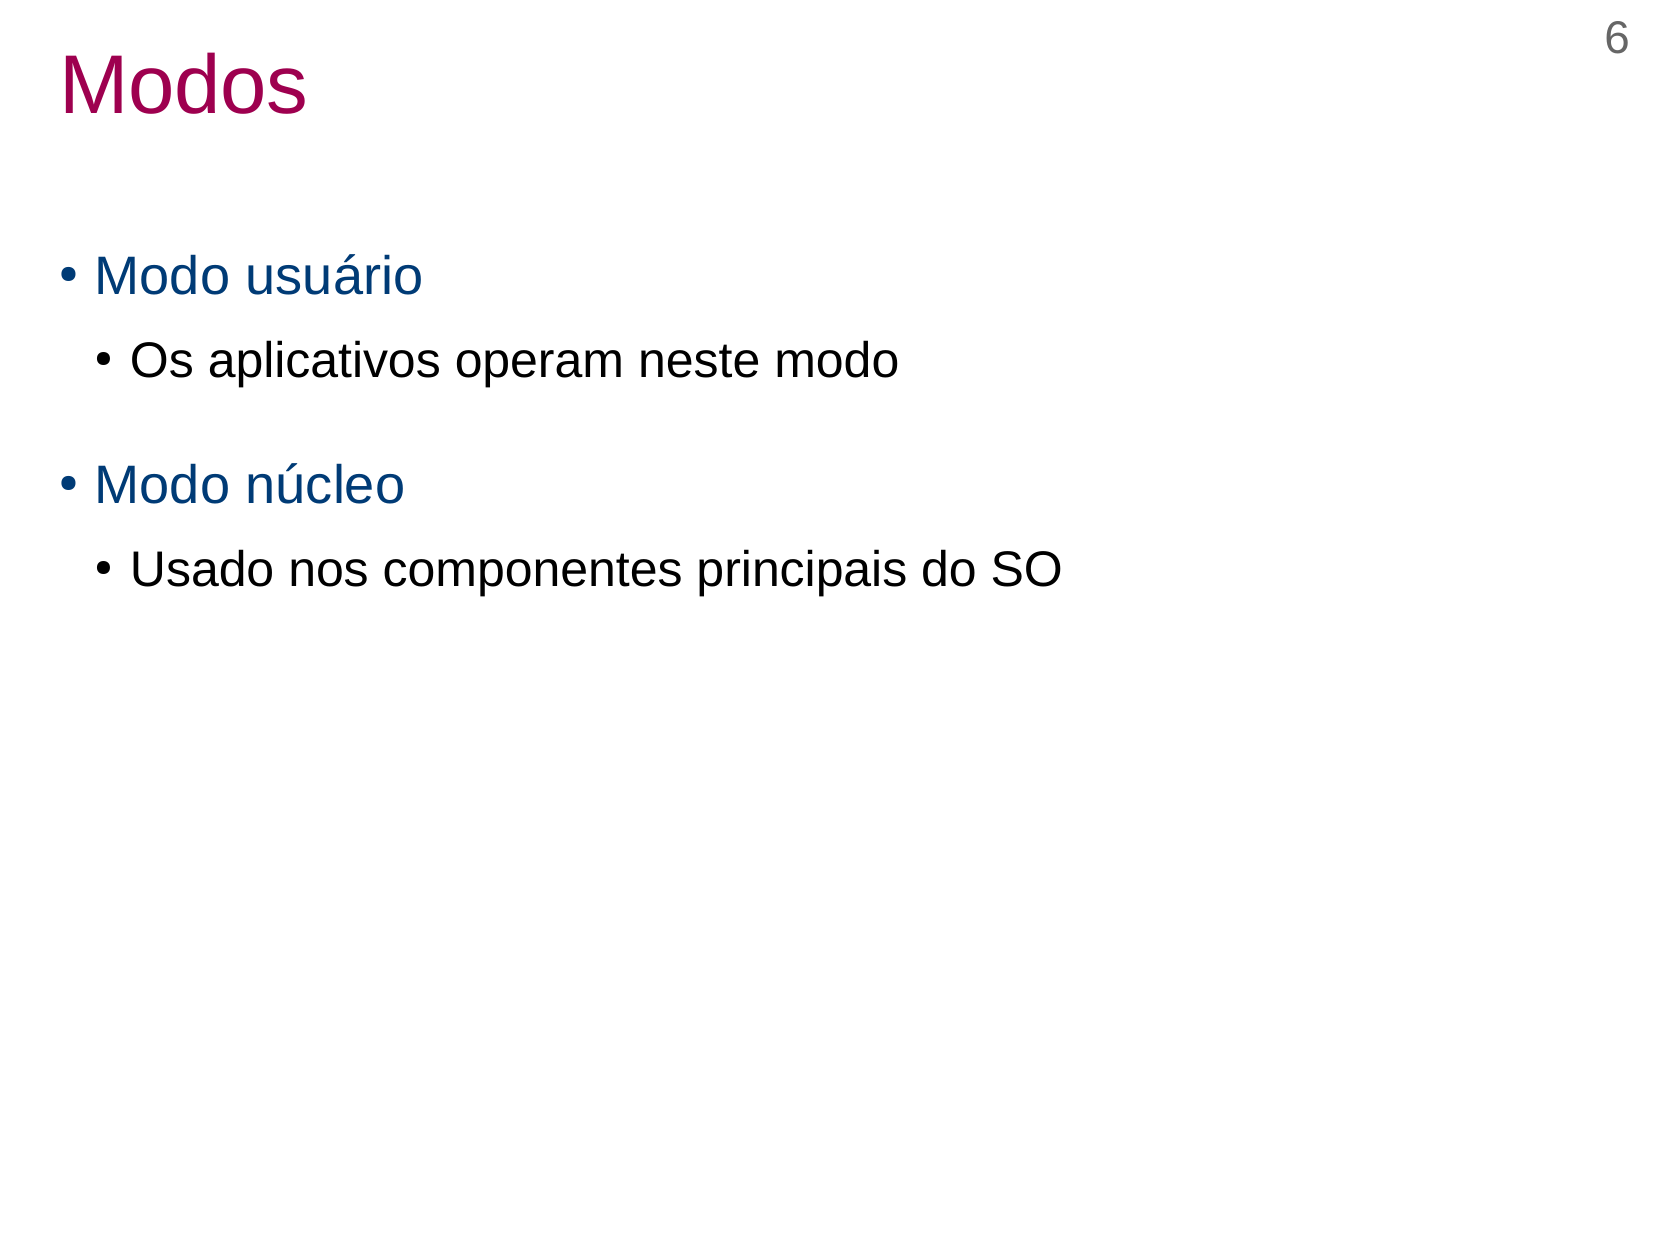

6
# Modos
Modo usuário
Os aplicativos operam neste modo
Modo núcleo
Usado nos componentes principais do SO